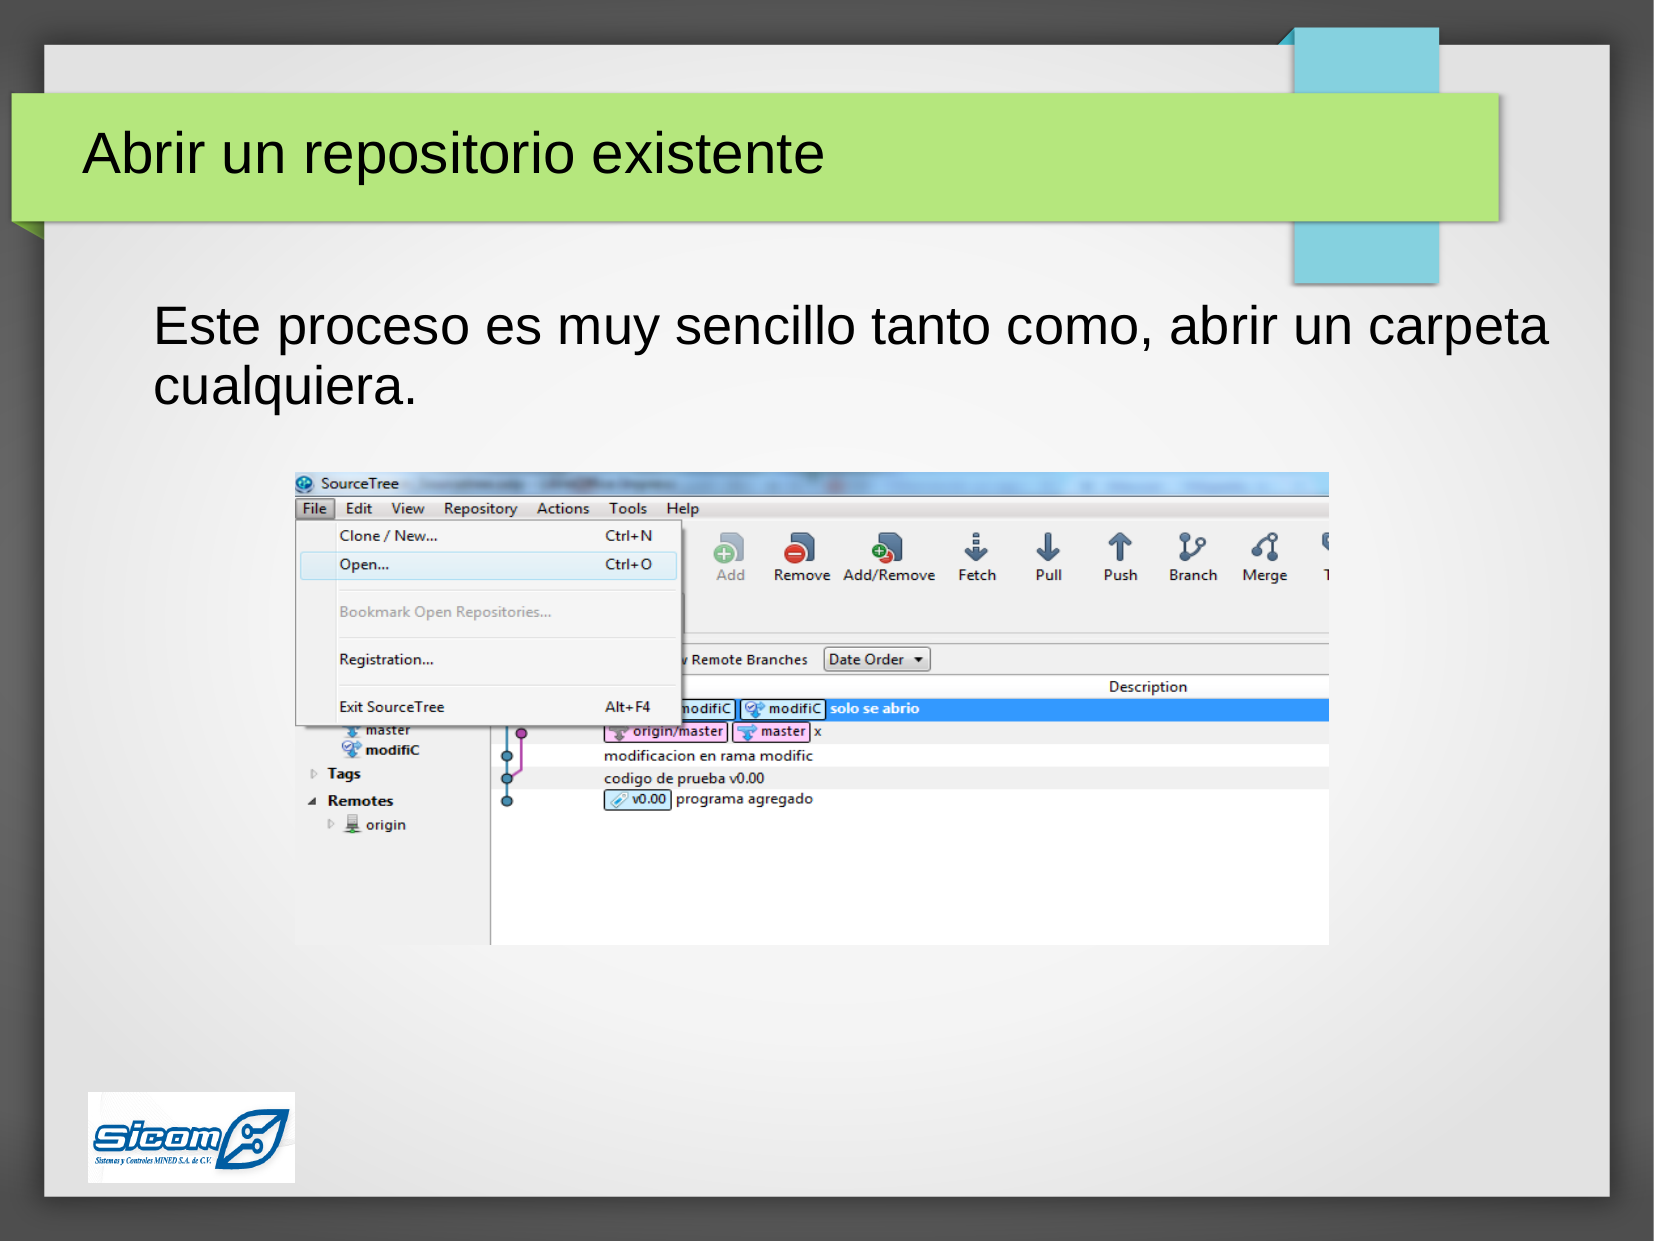

# Abrir un repositorio existente
Este proceso es muy sencillo tanto como, abrir un carpeta cualquiera.